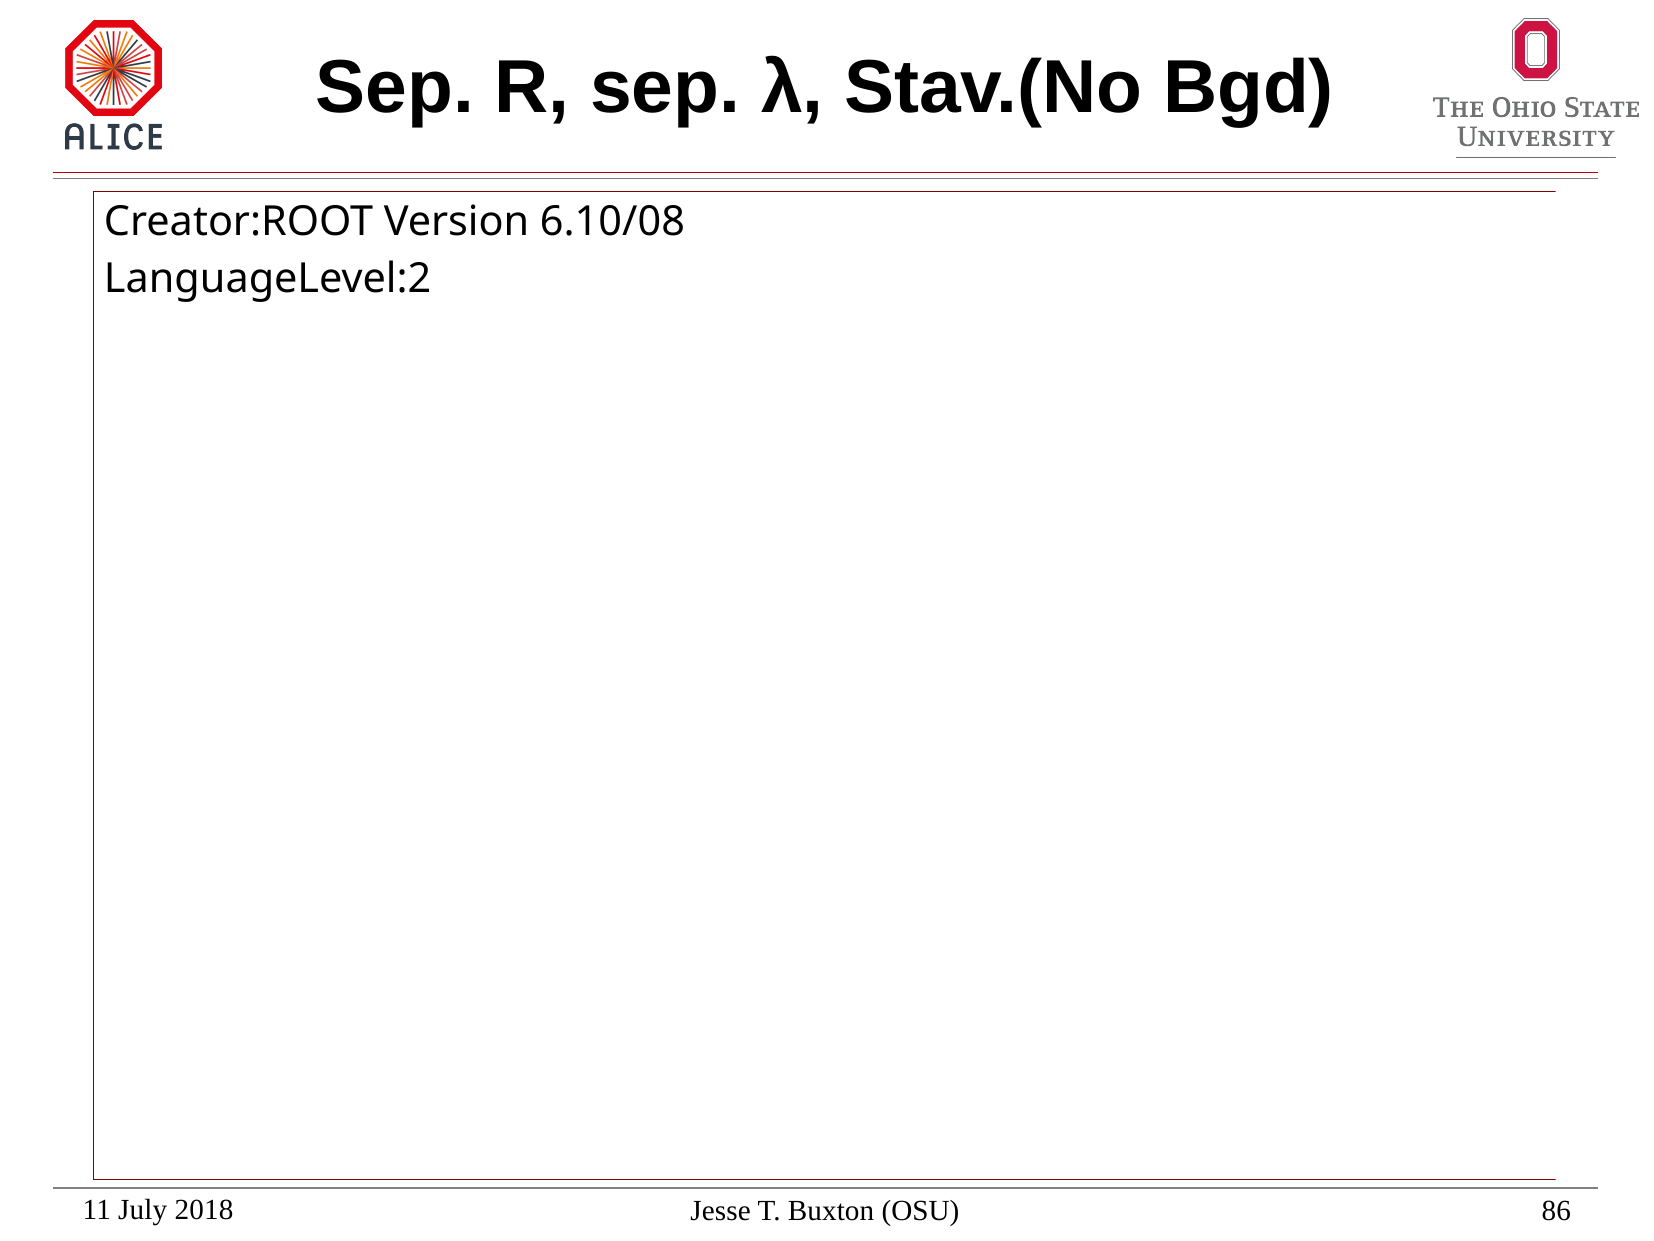

# Sep. R, sep. λ, Stav.(No Bgd)
11 July 2018
Jesse T. Buxton (OSU)
86